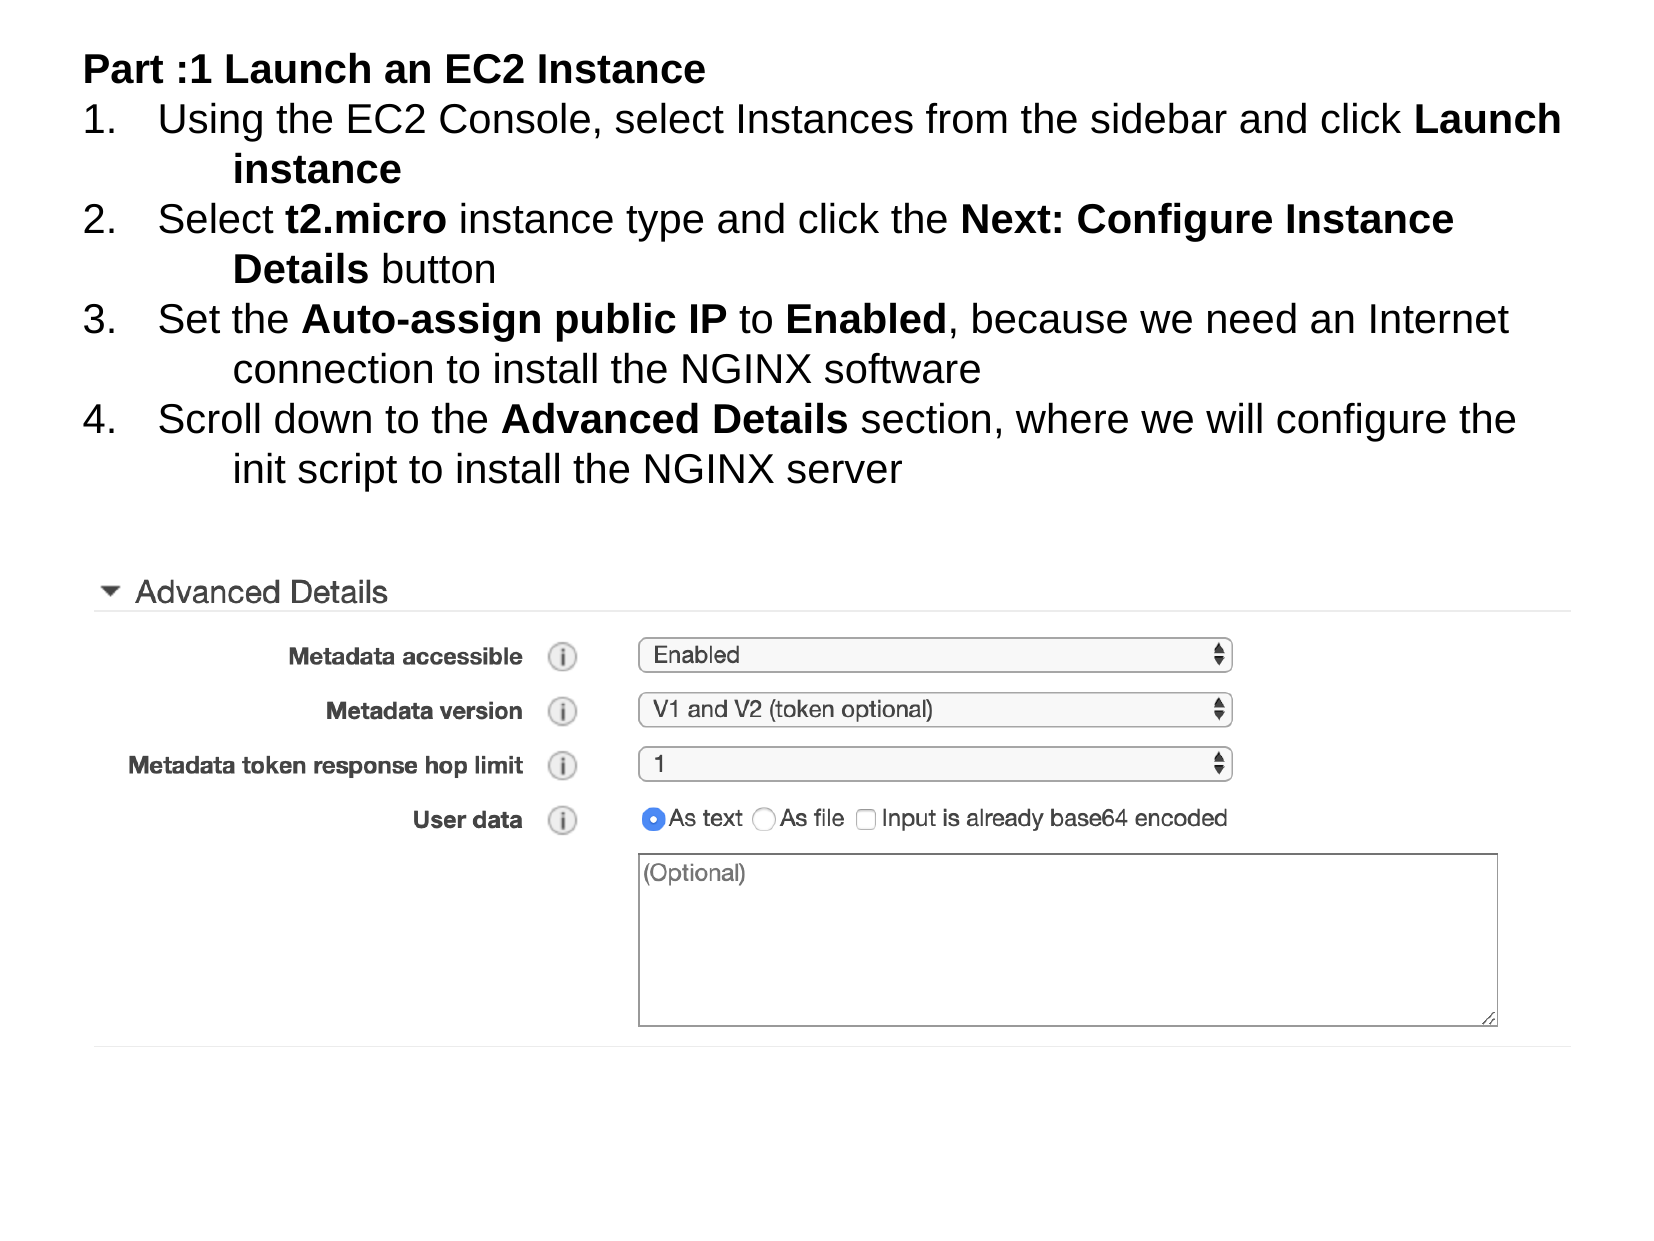

# Part :1 Launch an EC2 Instance
Using the EC2 Console, select Instances from the sidebar and click Launch instance
Select t2.micro instance type and click the Next: Configure Instance Details button
Set the Auto-assign public IP to Enabled, because we need an Internet connection to install the NGINX software
Scroll down to the Advanced Details section, where we will configure the init script to install the NGINX server